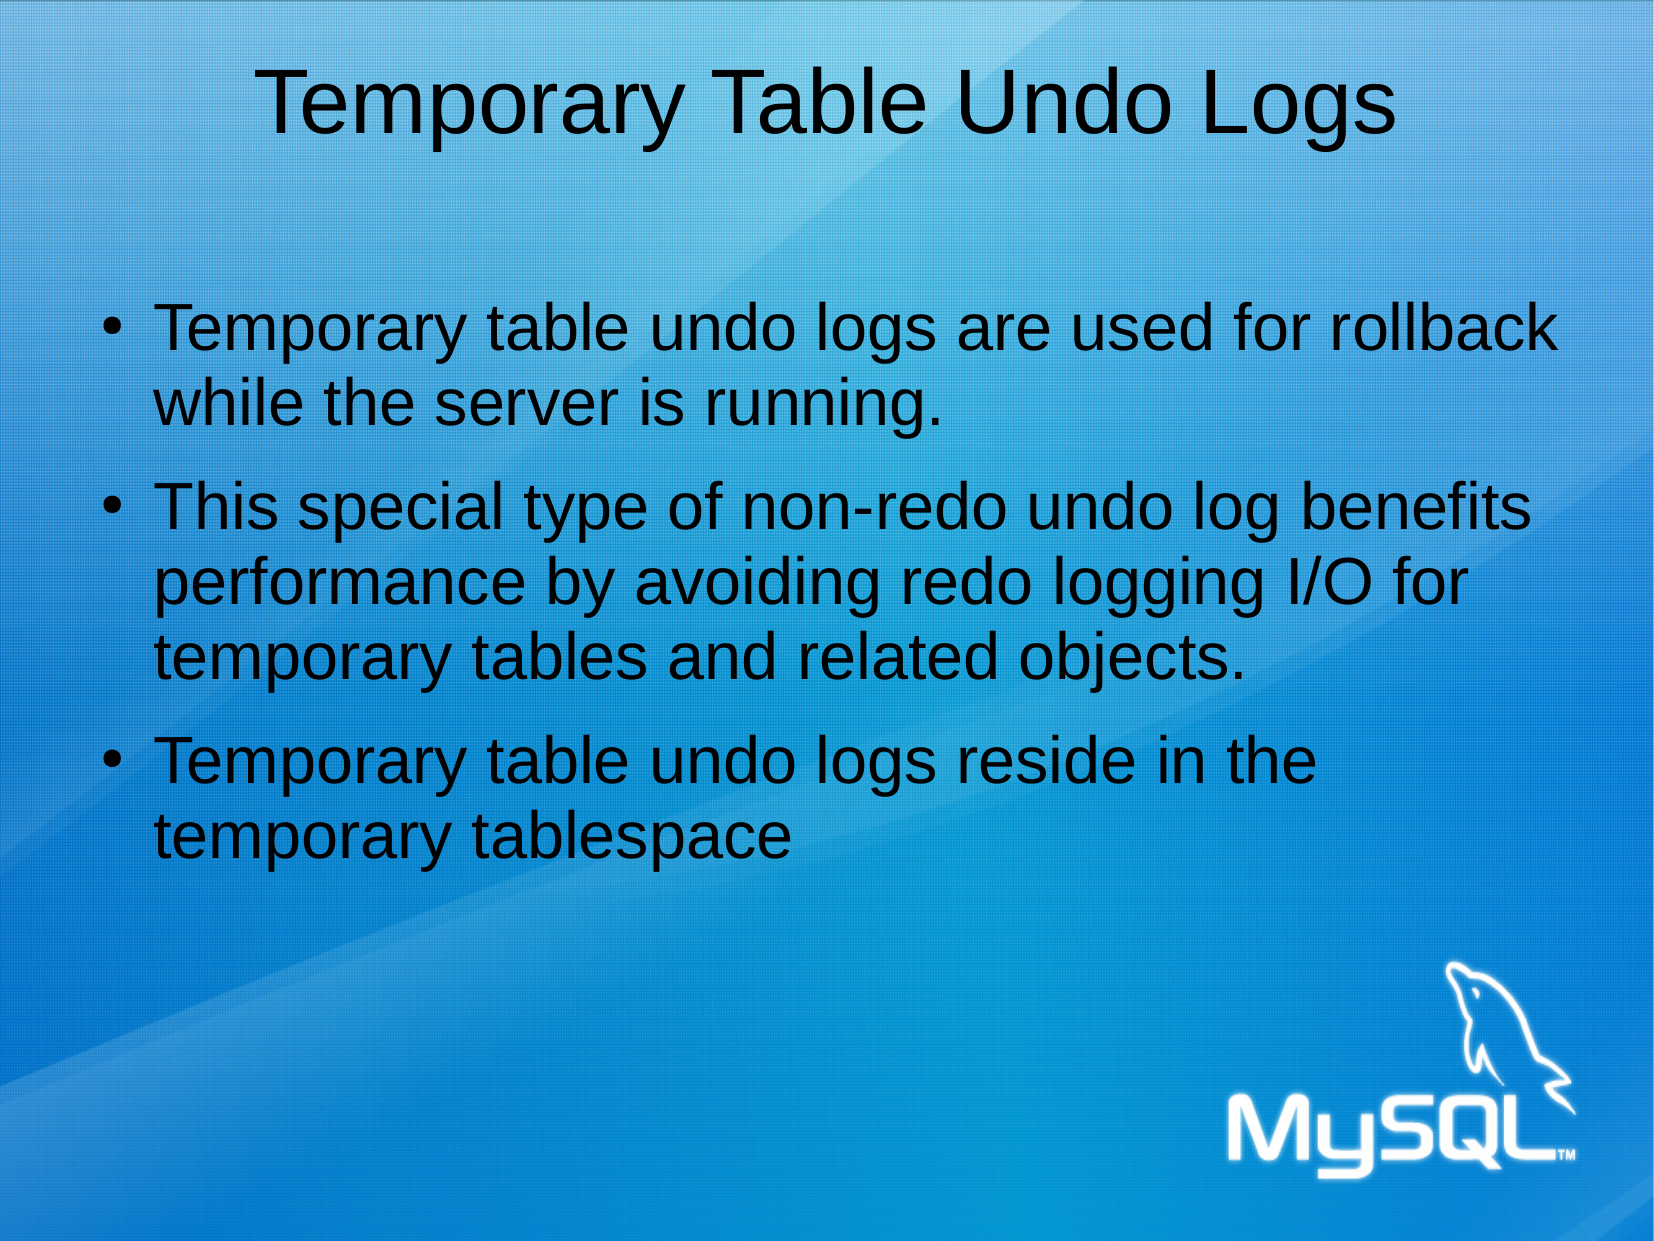

# Temporary Table Undo Logs
Temporary table undo logs are used for rollback while the server is running.
This special type of non-redo undo log benefits performance by avoiding redo logging I/O for temporary tables and related objects.
Temporary table undo logs reside in the temporary tablespace